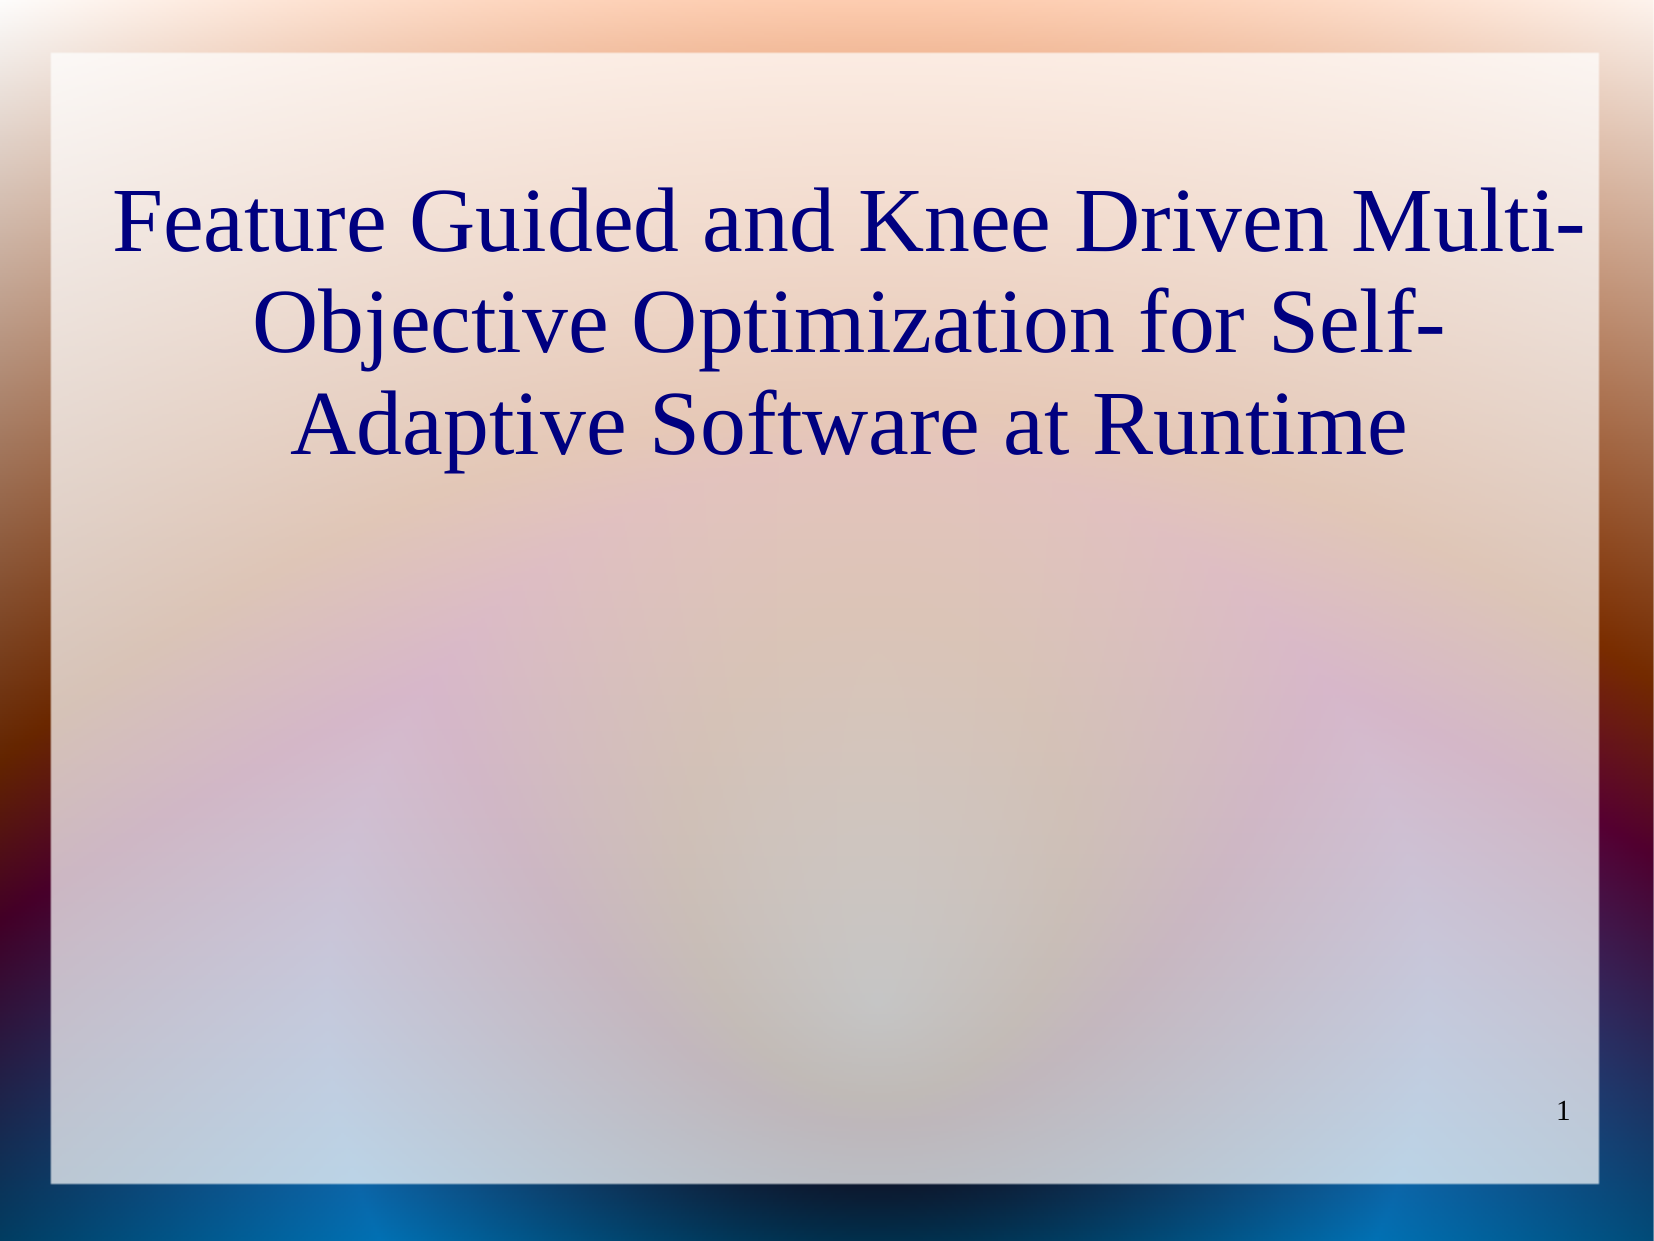

# Feature Guided and Knee Driven Multi-Objective Optimization for Self-Adaptive Software at Runtime
1